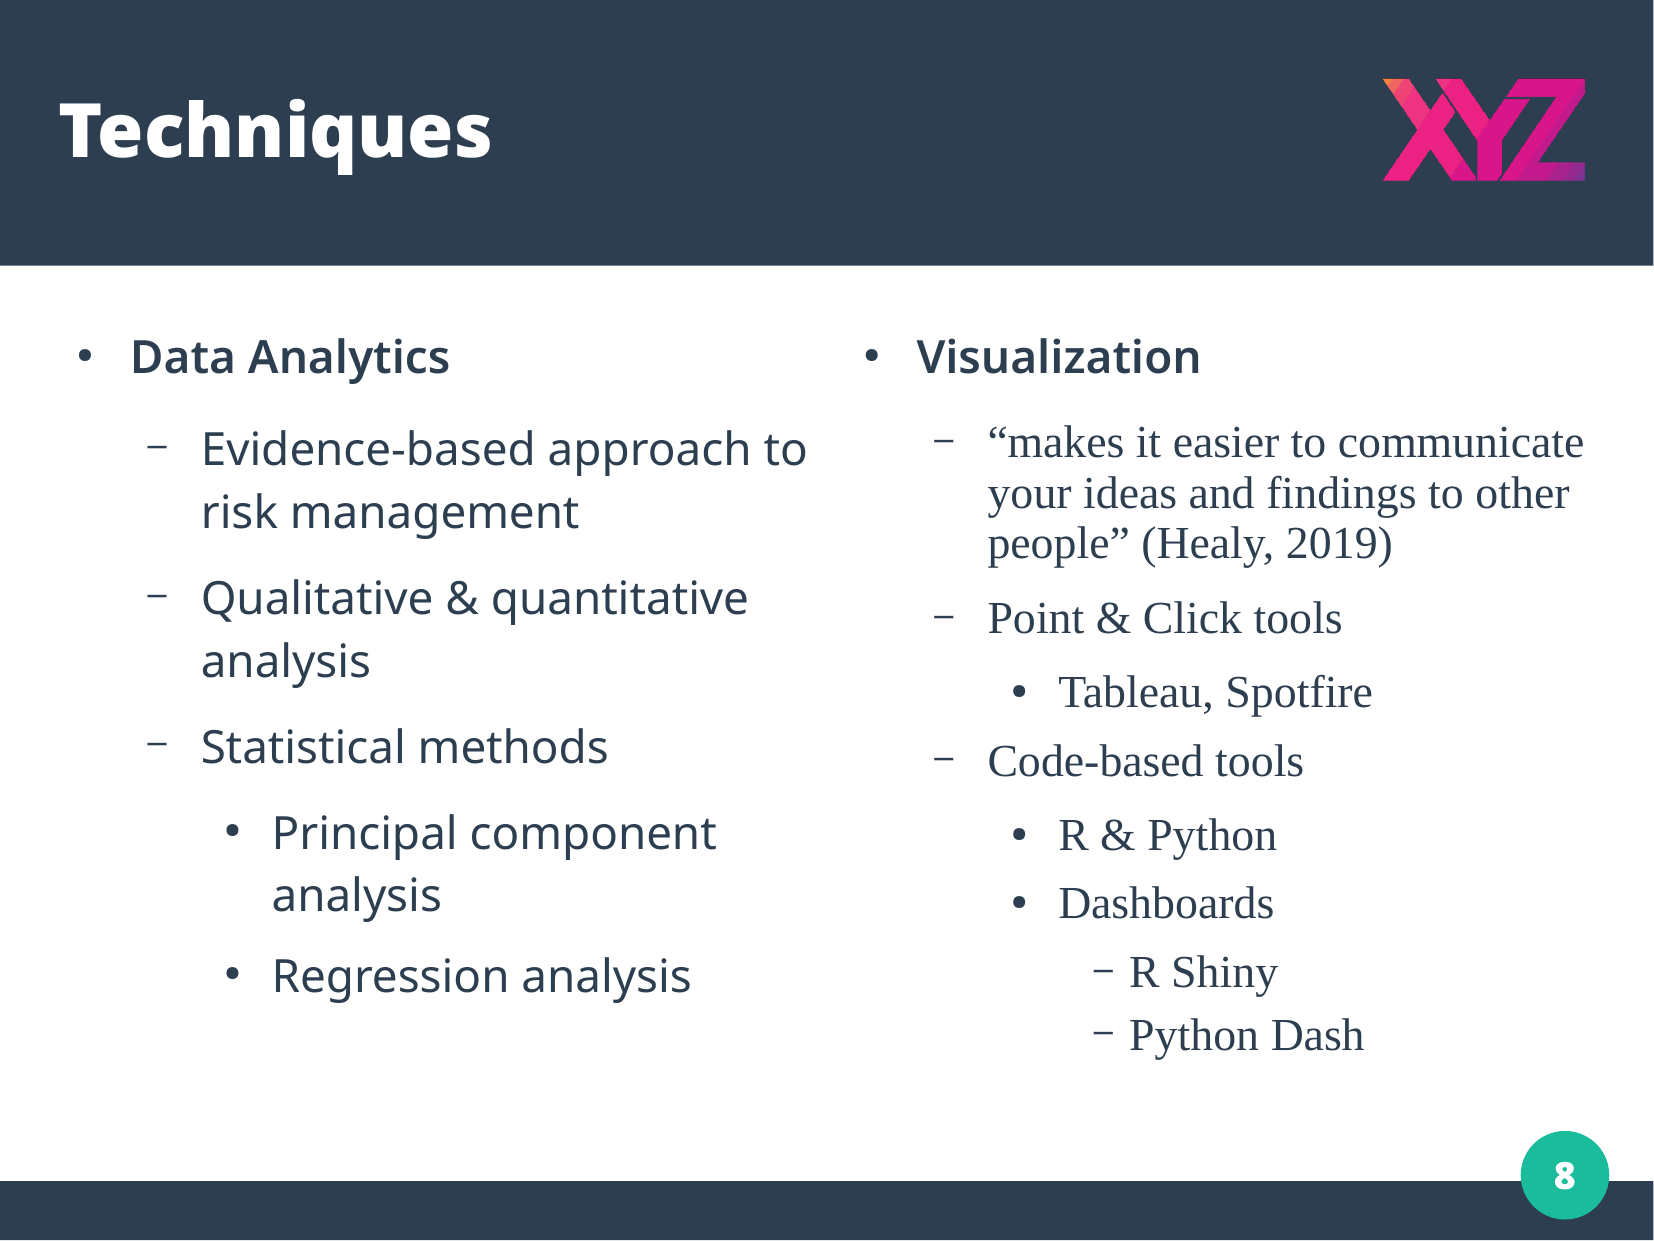

# Techniques
Data Analytics
Evidence-based approach to risk management
Qualitative & quantitative analysis
Statistical methods
Principal component analysis
Regression analysis
Visualization
“makes it easier to communicate your ideas and findings to other people” (Healy, 2019)
Point & Click tools
Tableau, Spotfire
Code-based tools
R & Python
Dashboards
R Shiny
Python Dash
8